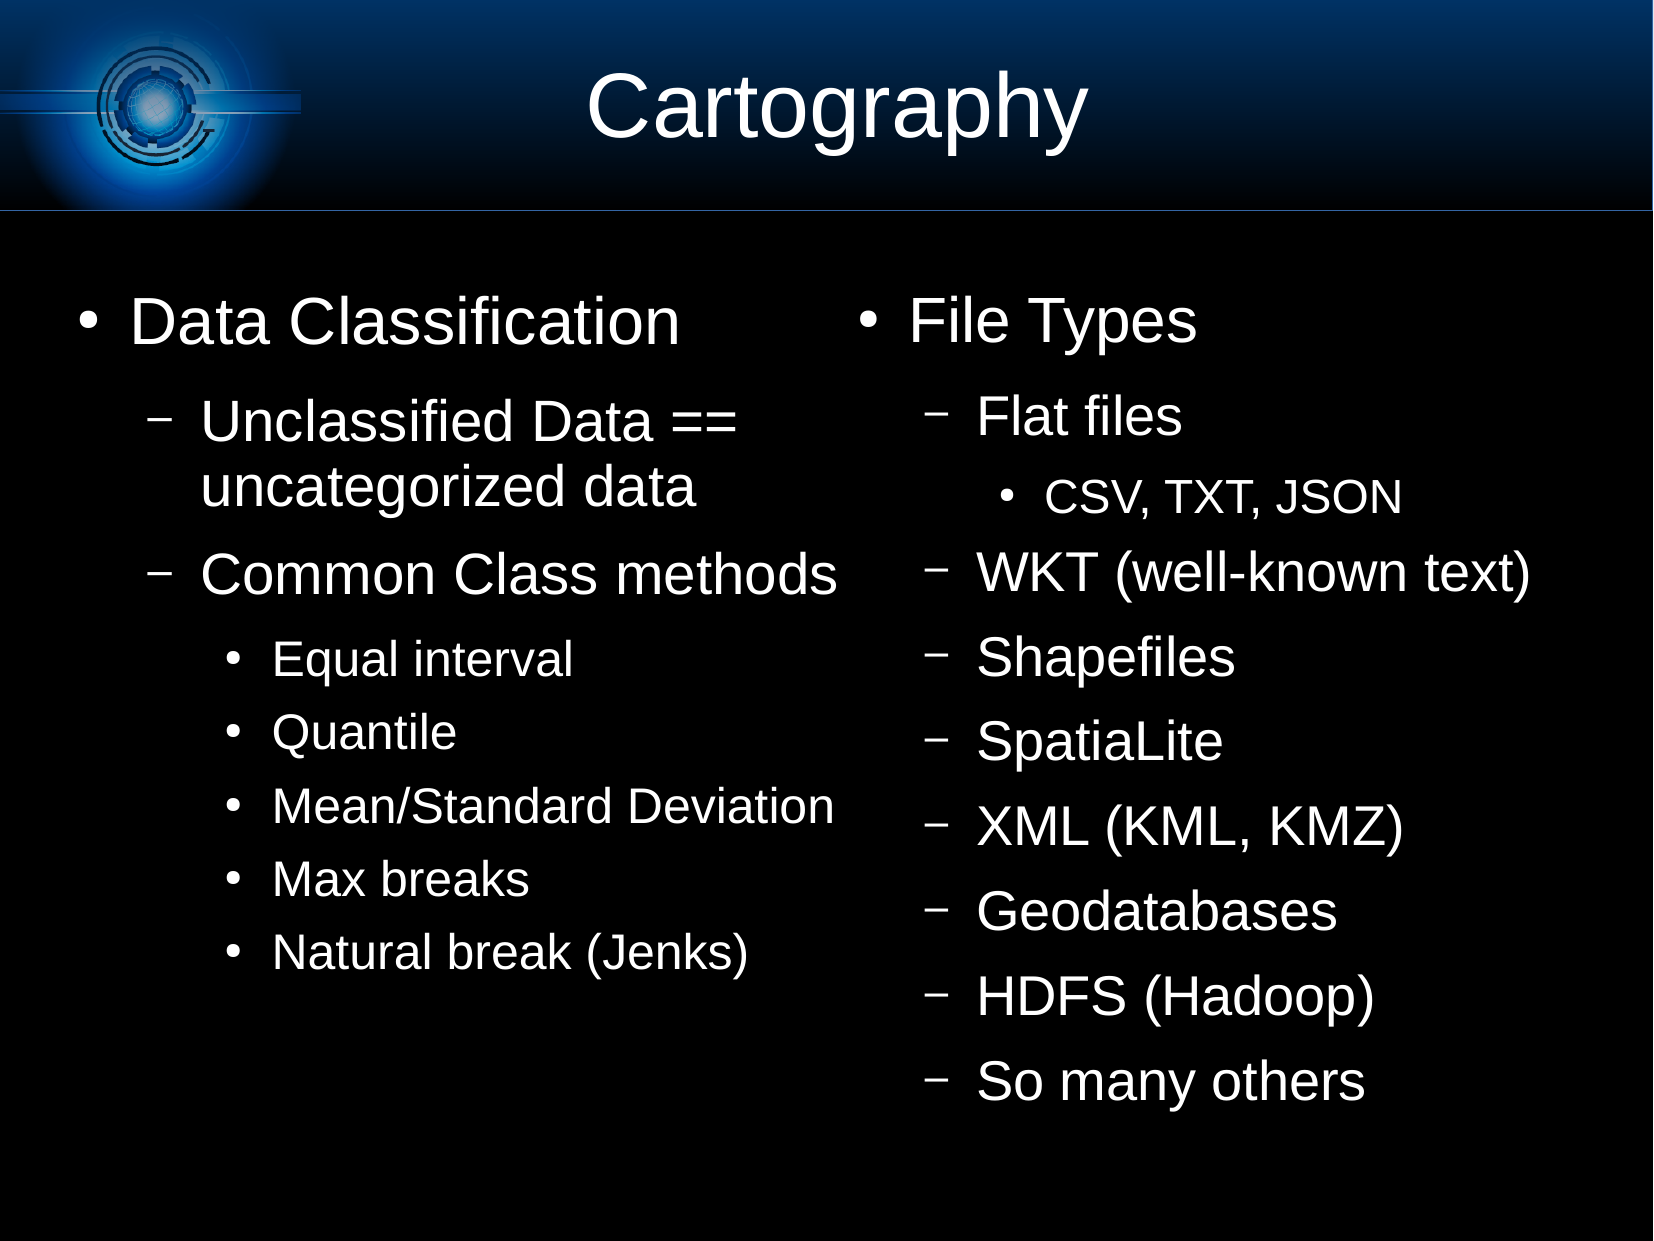

# Cartography
Data Classification
Unclassified Data == uncategorized data
Common Class methods
Equal interval
Quantile
Mean/Standard Deviation
Max breaks
Natural break (Jenks)
File Types
Flat files
CSV, TXT, JSON
WKT (well-known text)
Shapefiles
SpatiaLite
XML (KML, KMZ)
Geodatabases
HDFS (Hadoop)
So many others